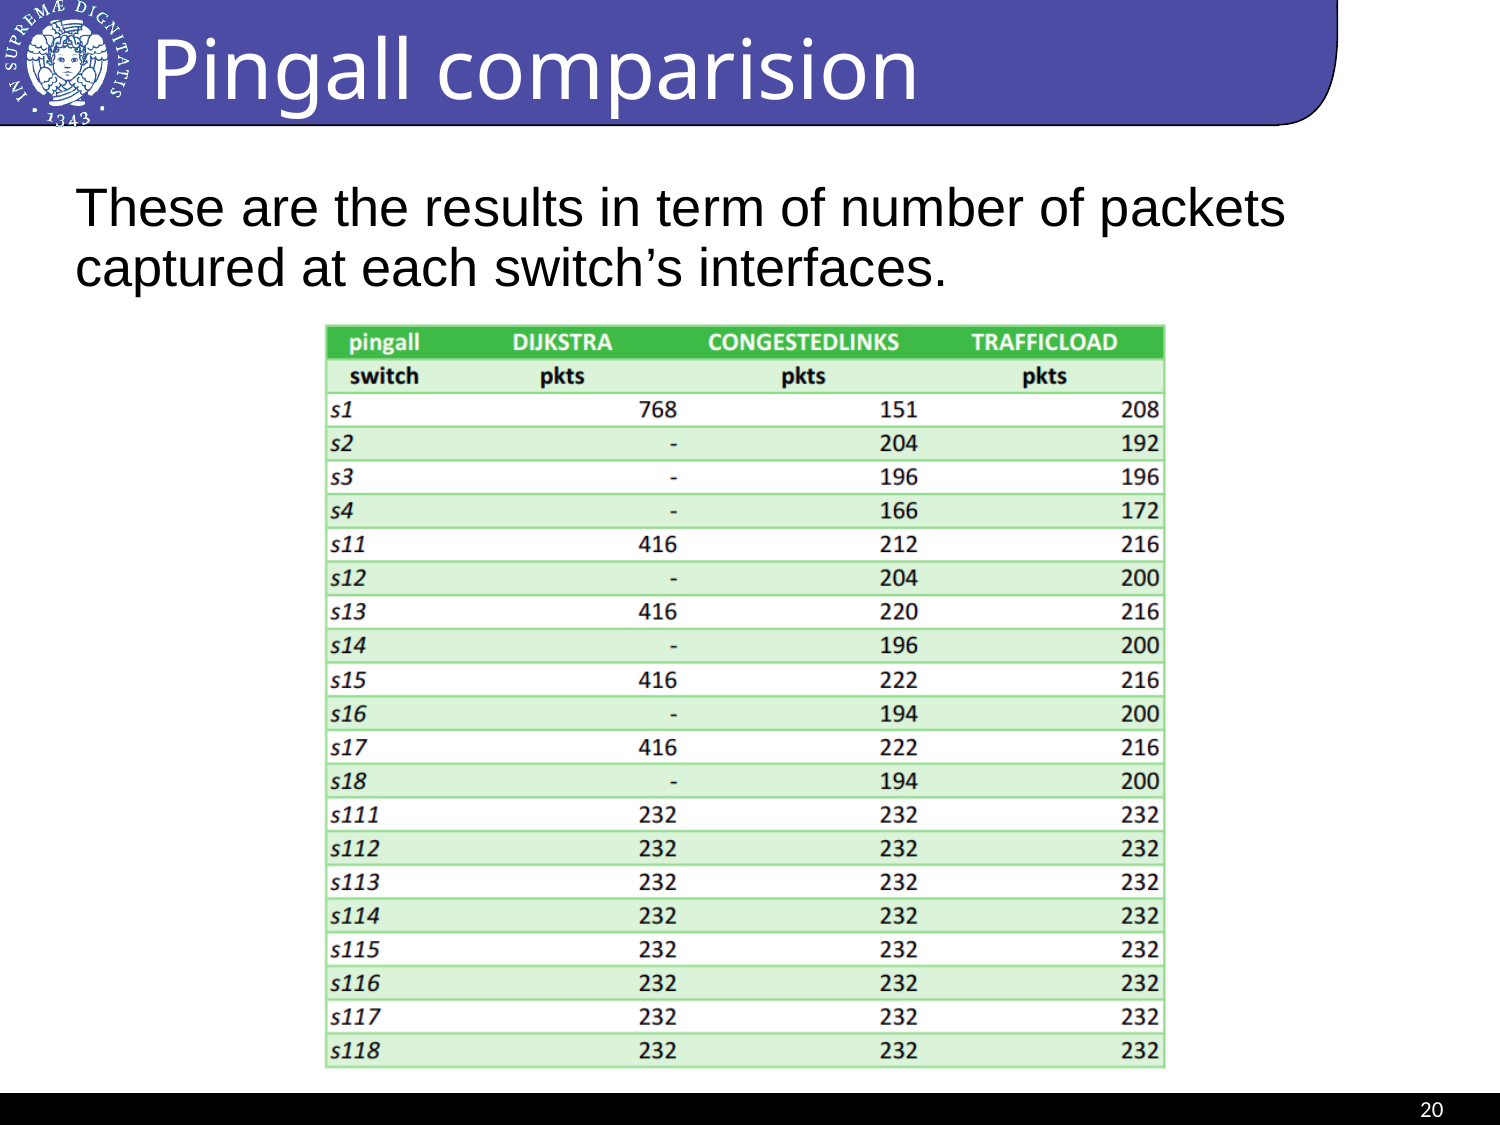

Pingall comparision
# These are the results in term of number of packets captured at each switch’s interfaces.